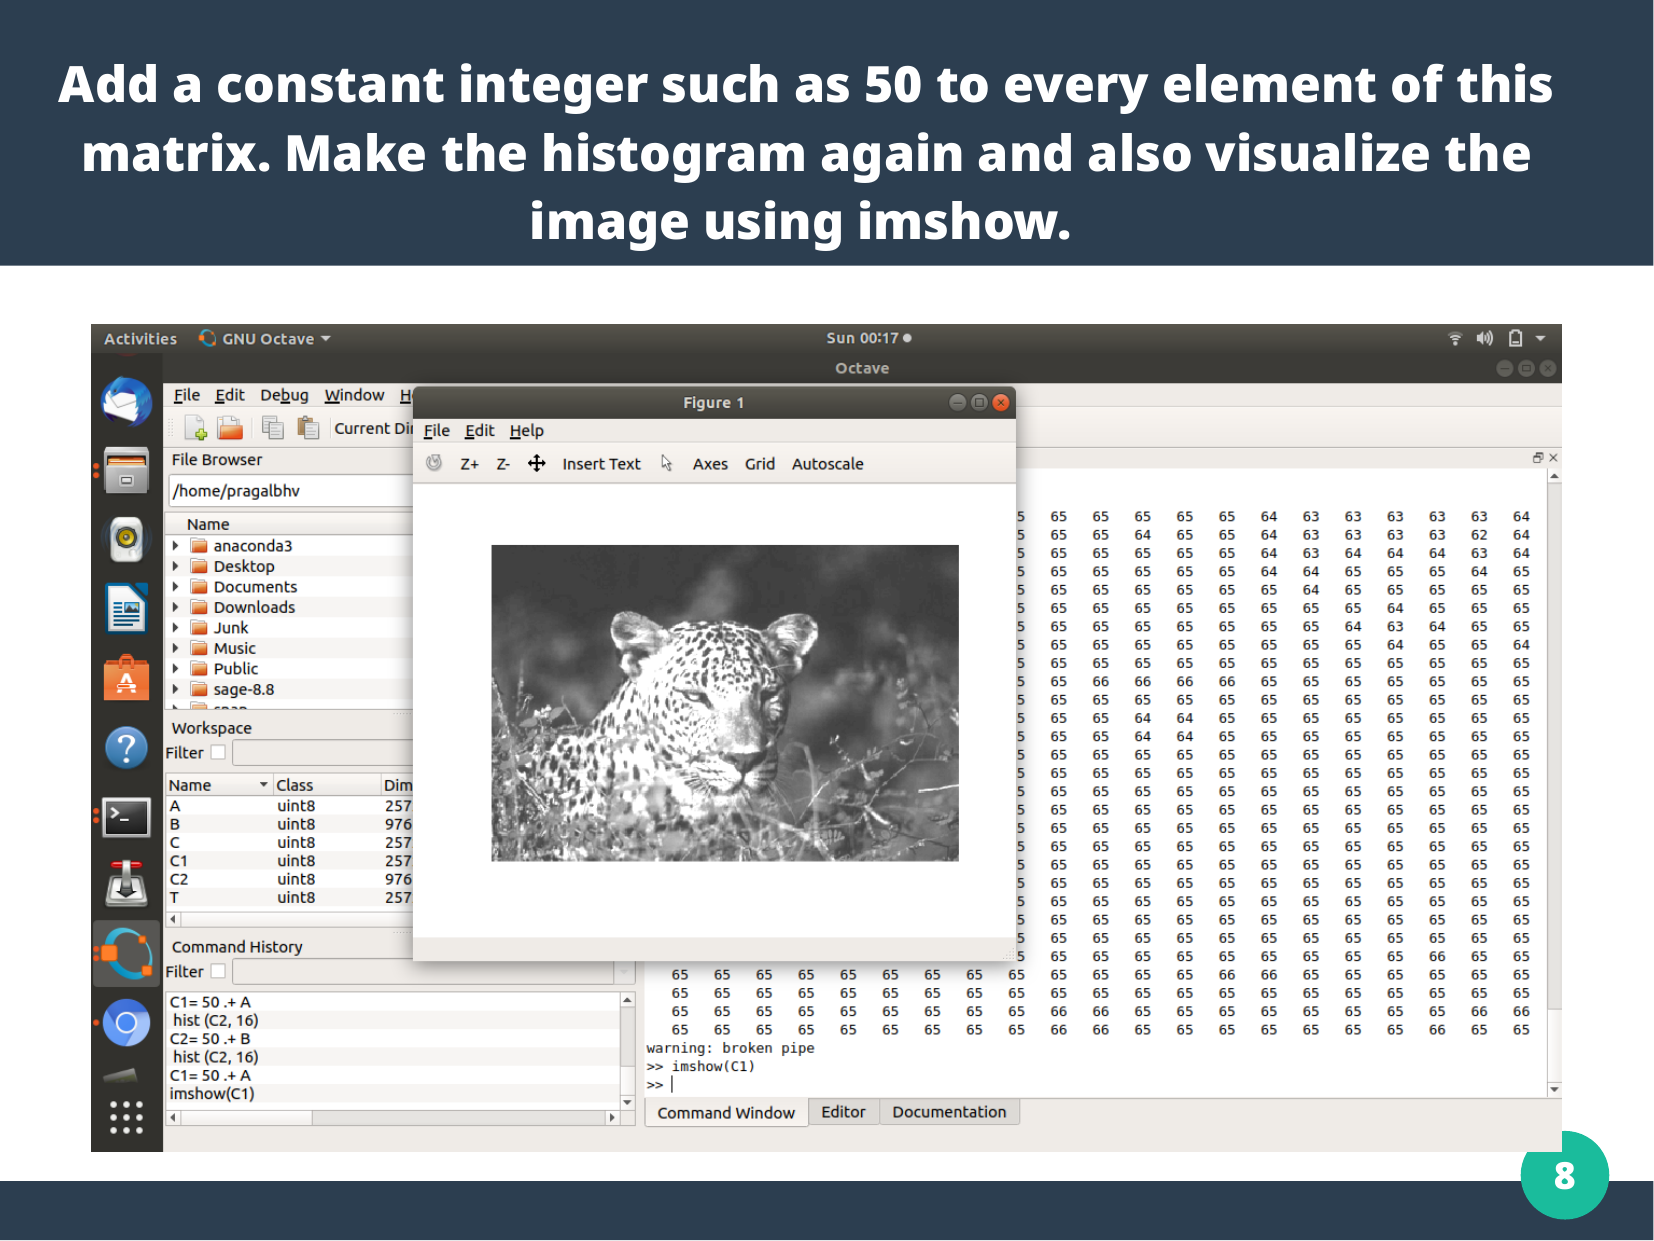

# Add a constant integer such as 50 to every element of this matrix. Make the histogram again and also visualize the image using imshow.
8